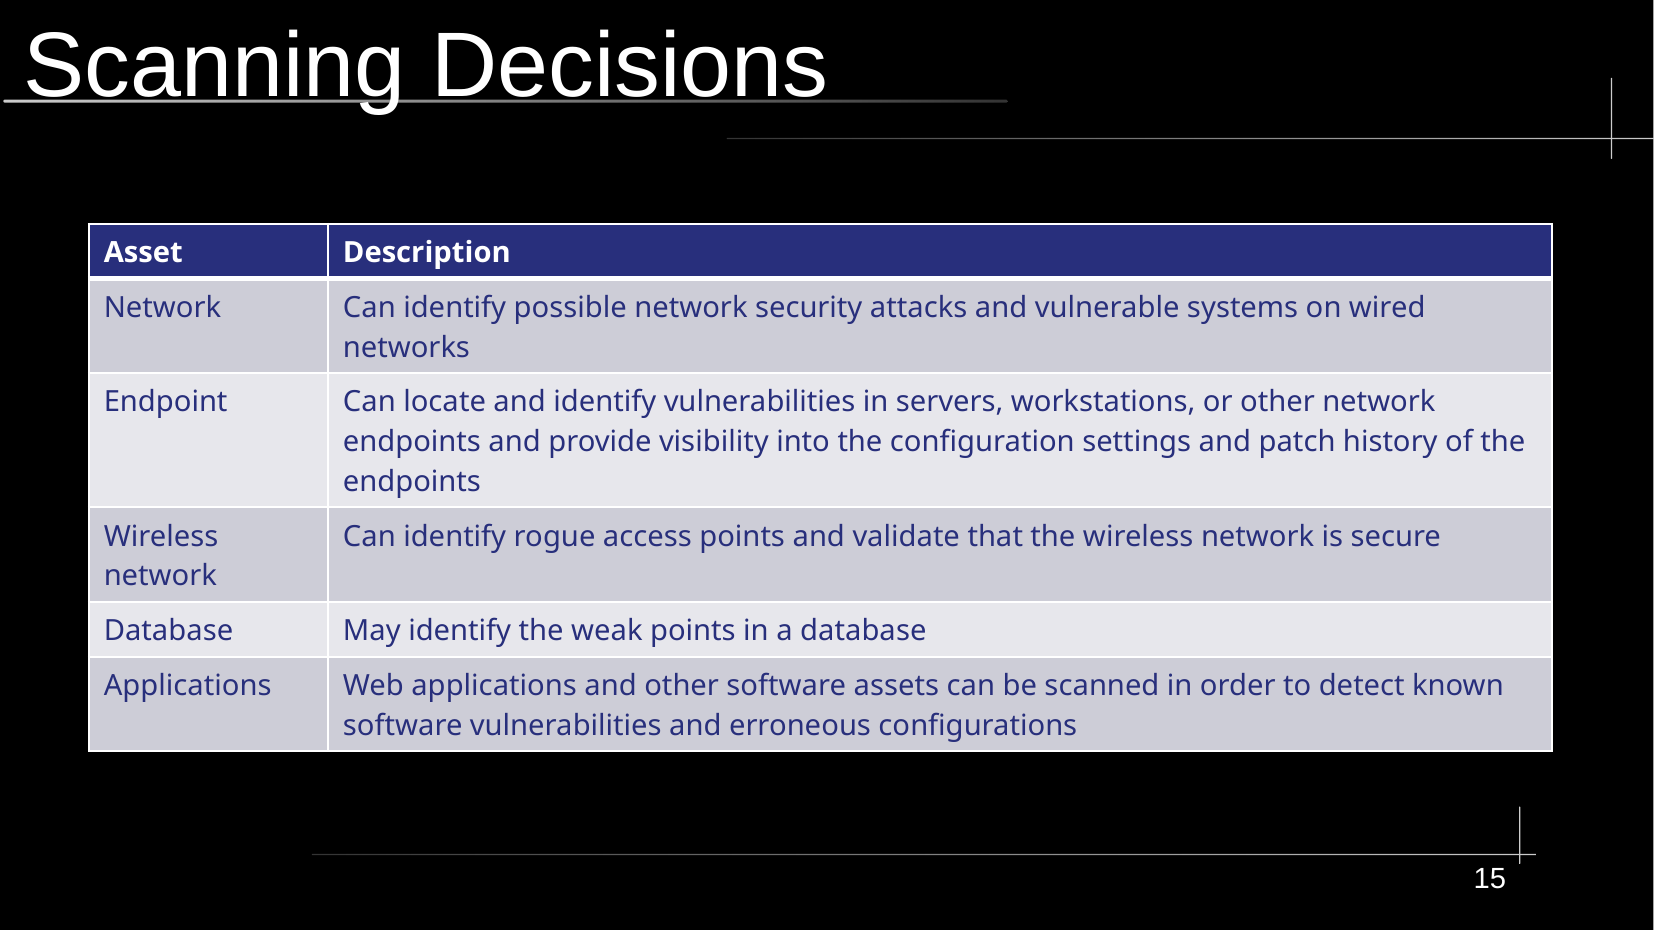

# Scanning Decisions
| Asset | Description |
| --- | --- |
| Network | Can identify possible network security attacks and vulnerable systems on wired networks |
| Endpoint | Can locate and identify vulnerabilities in servers, workstations, or other network endpoints and provide visibility into the configuration settings and patch history of the endpoints |
| Wireless network | Can identify rogue access points and validate that the wireless network is secure |
| Database | May identify the weak points in a database |
| Applications | Web applications and other software assets can be scanned in order to detect known software vulnerabilities and erroneous configurations |
15